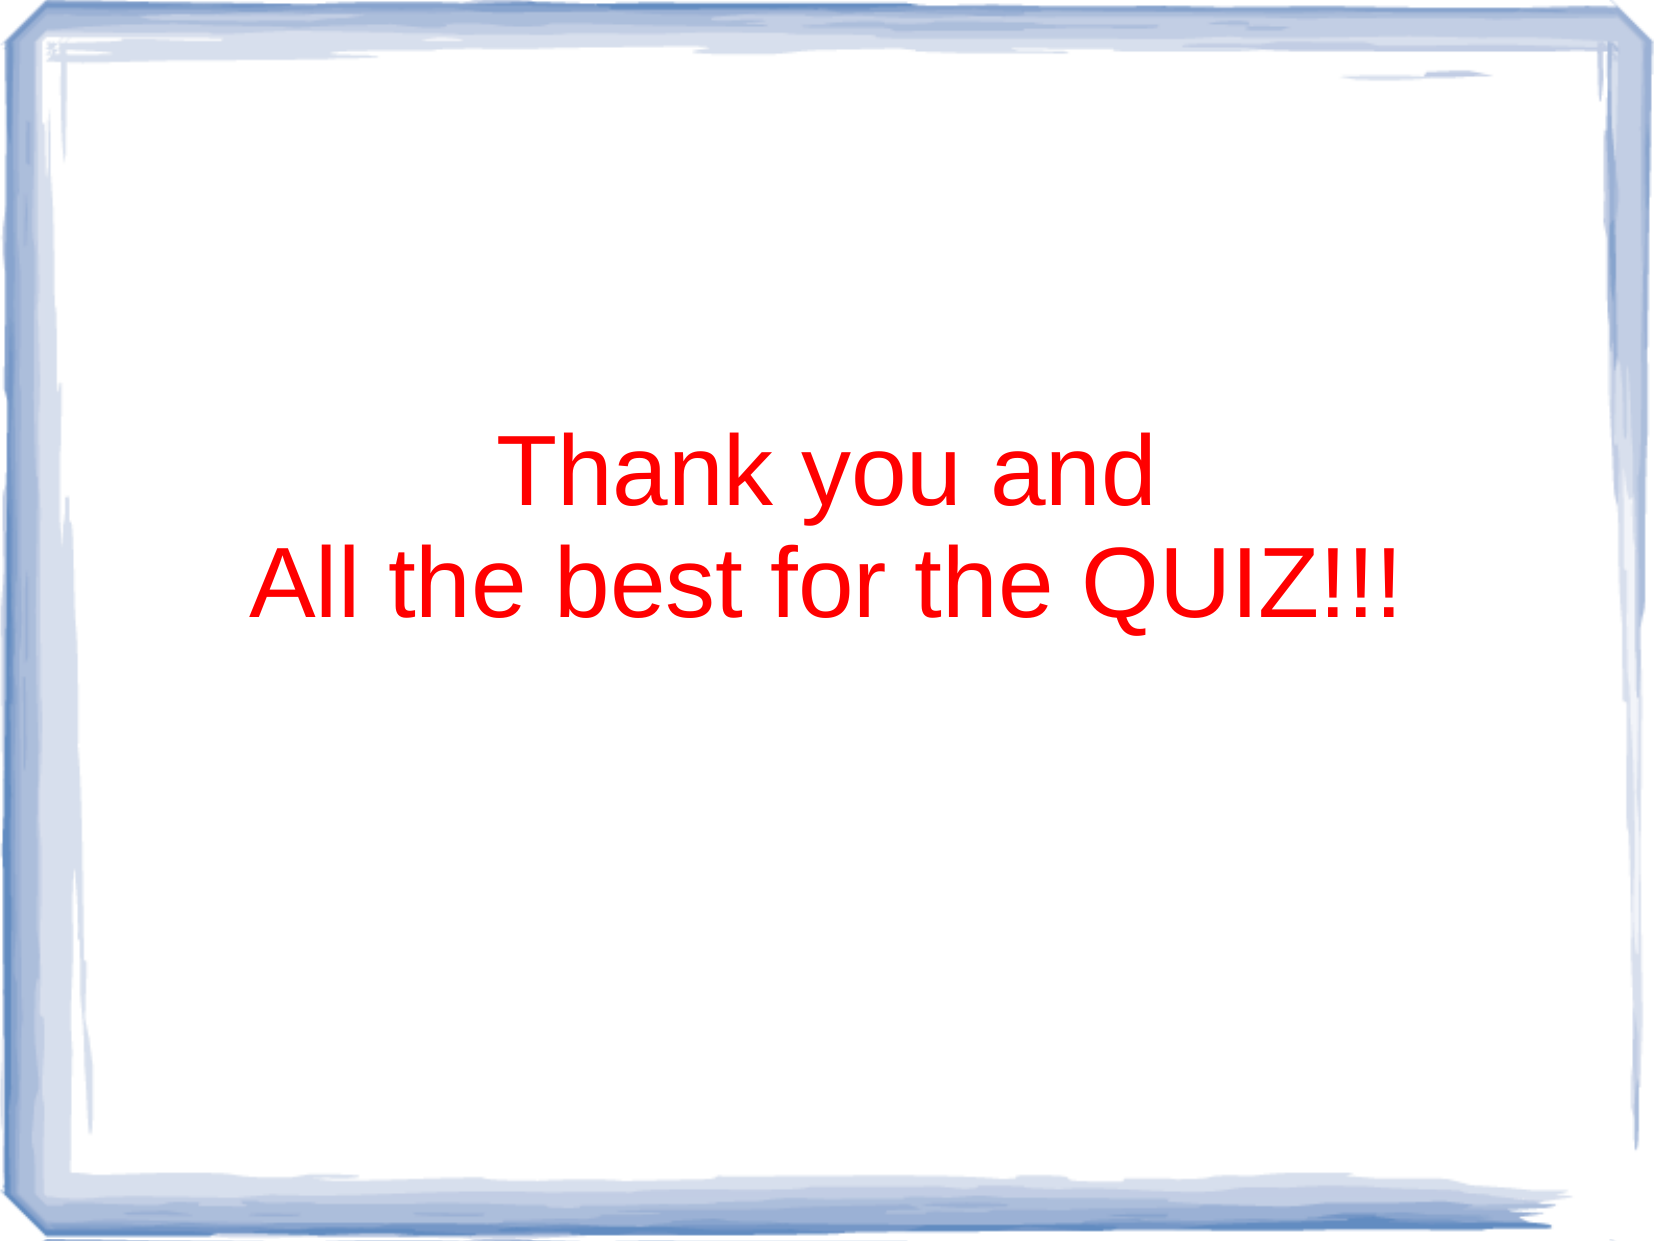

# Thank you and
All the best for the QUIZ!!!